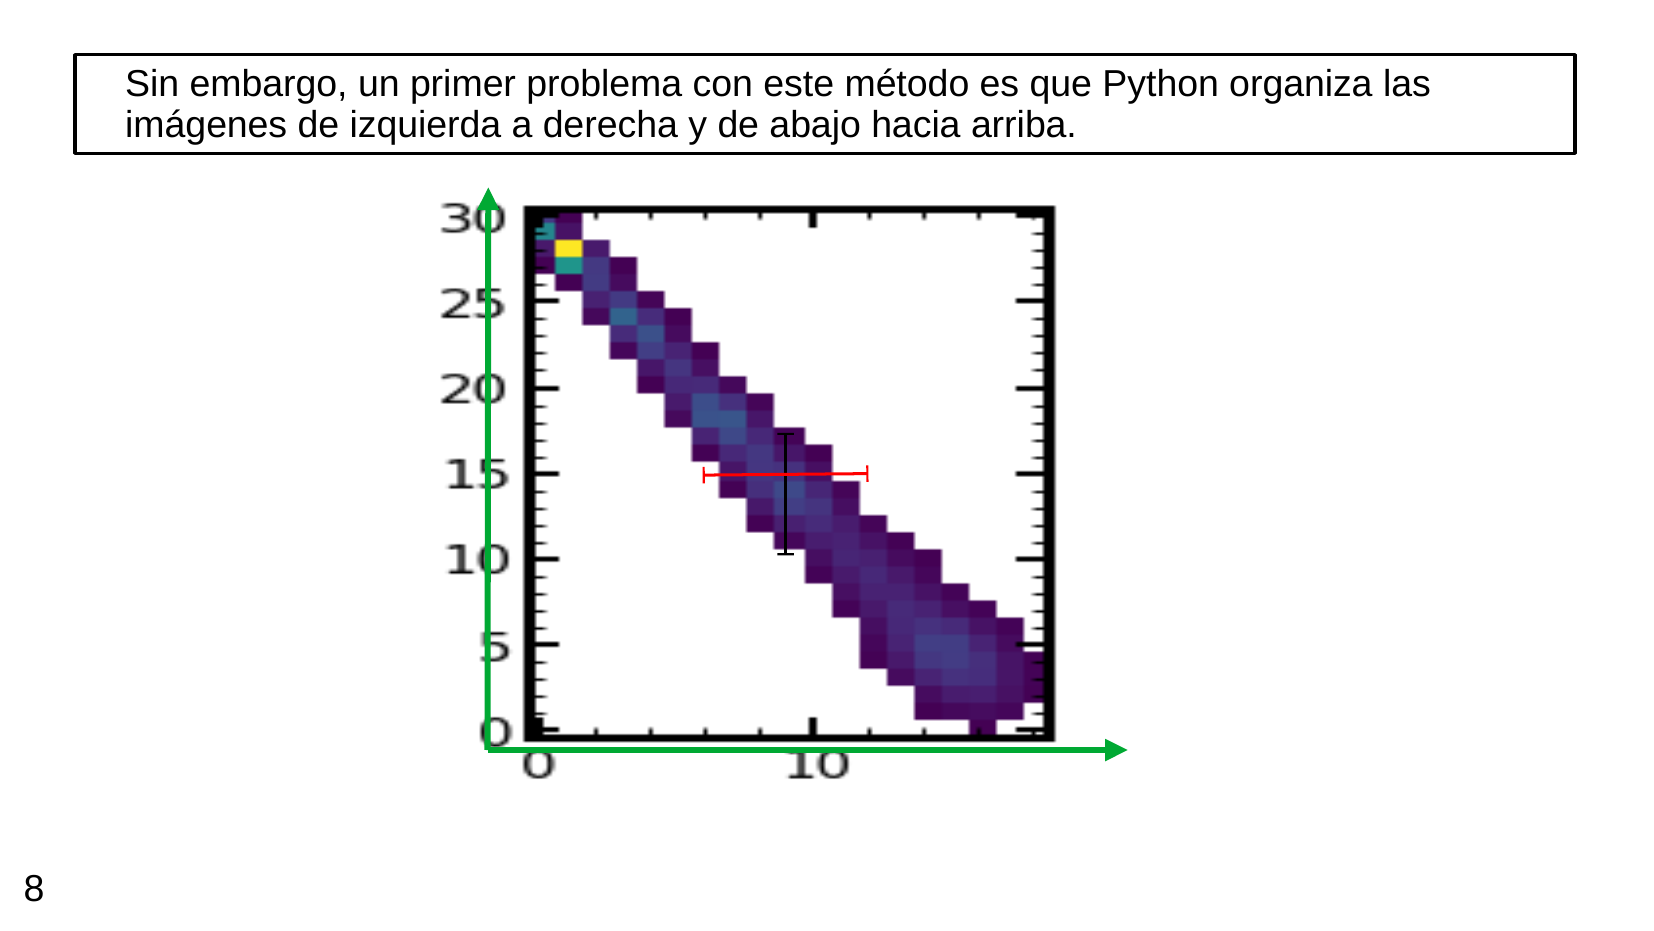

Sin embargo, un primer problema con este método es que Python organiza las imágenes de izquierda a derecha y de abajo hacia arriba.